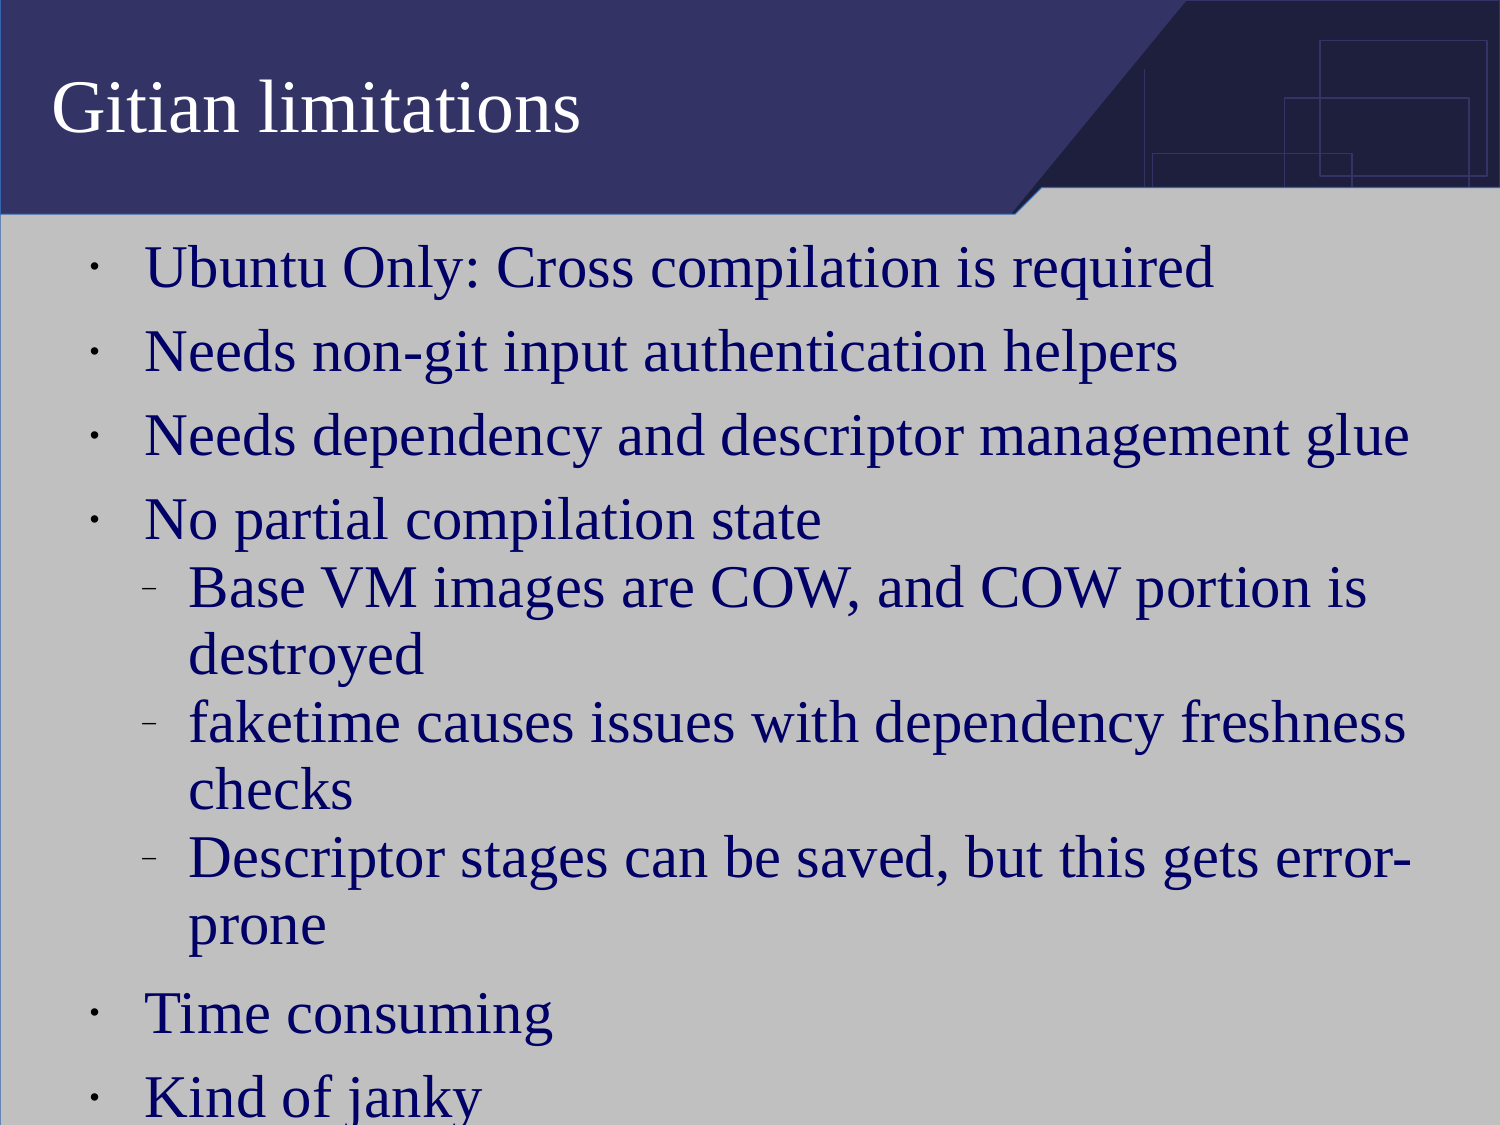

Gitian limitations
Ubuntu Only: Cross compilation is required
Needs non-git input authentication helpers
Needs dependency and descriptor management glue
No partial compilation state
Base VM images are COW, and COW portion is destroyed
faketime causes issues with dependency freshness checks
Descriptor stages can be saved, but this gets error-prone
Time consuming
Kind of janky
qemu-kvm process management issues
Supports only one qemu-kvm or LXC slave at a time